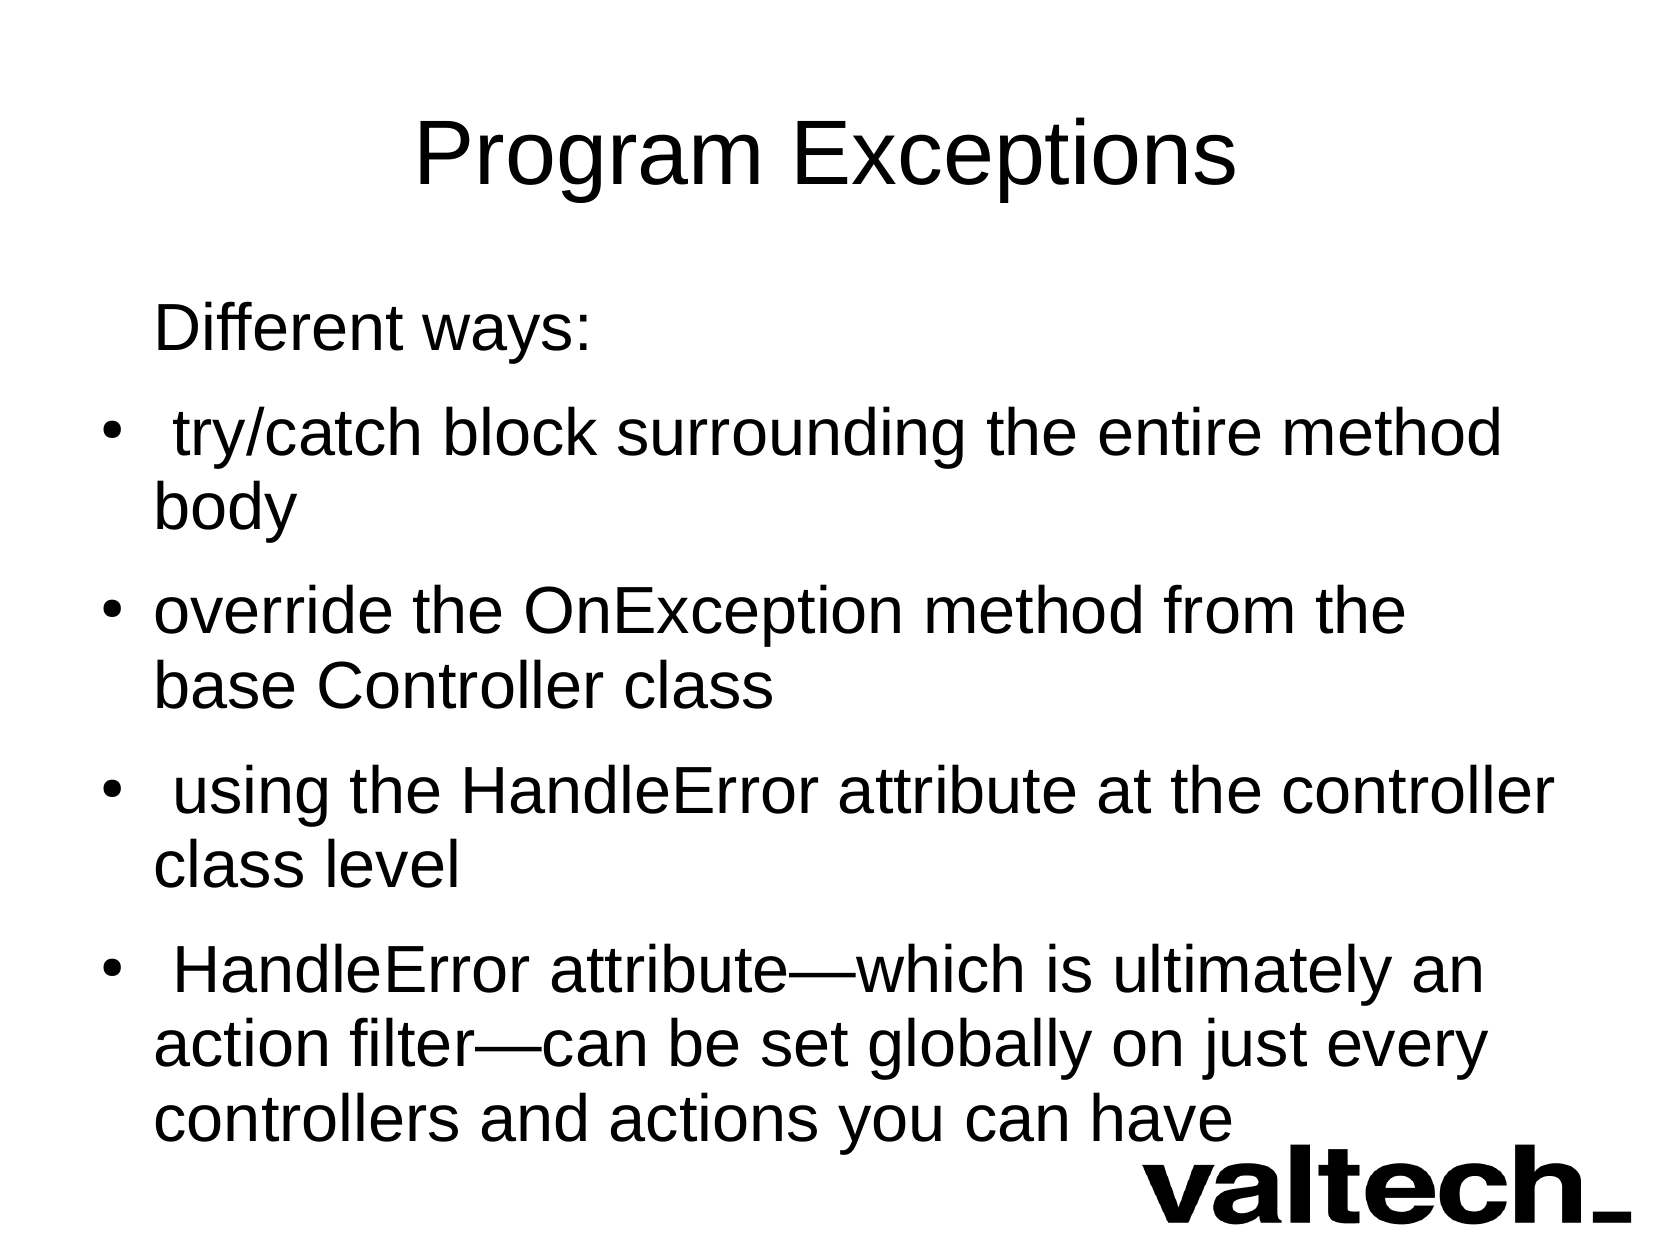

# Program Exceptions
Different ways:
 try/catch block surrounding the entire method body
override the OnException method from the base Controller class
 using the HandleError attribute at the controller class level
 HandleError attribute—which is ultimately an action filter—can be set globally on just every controllers and actions you can have